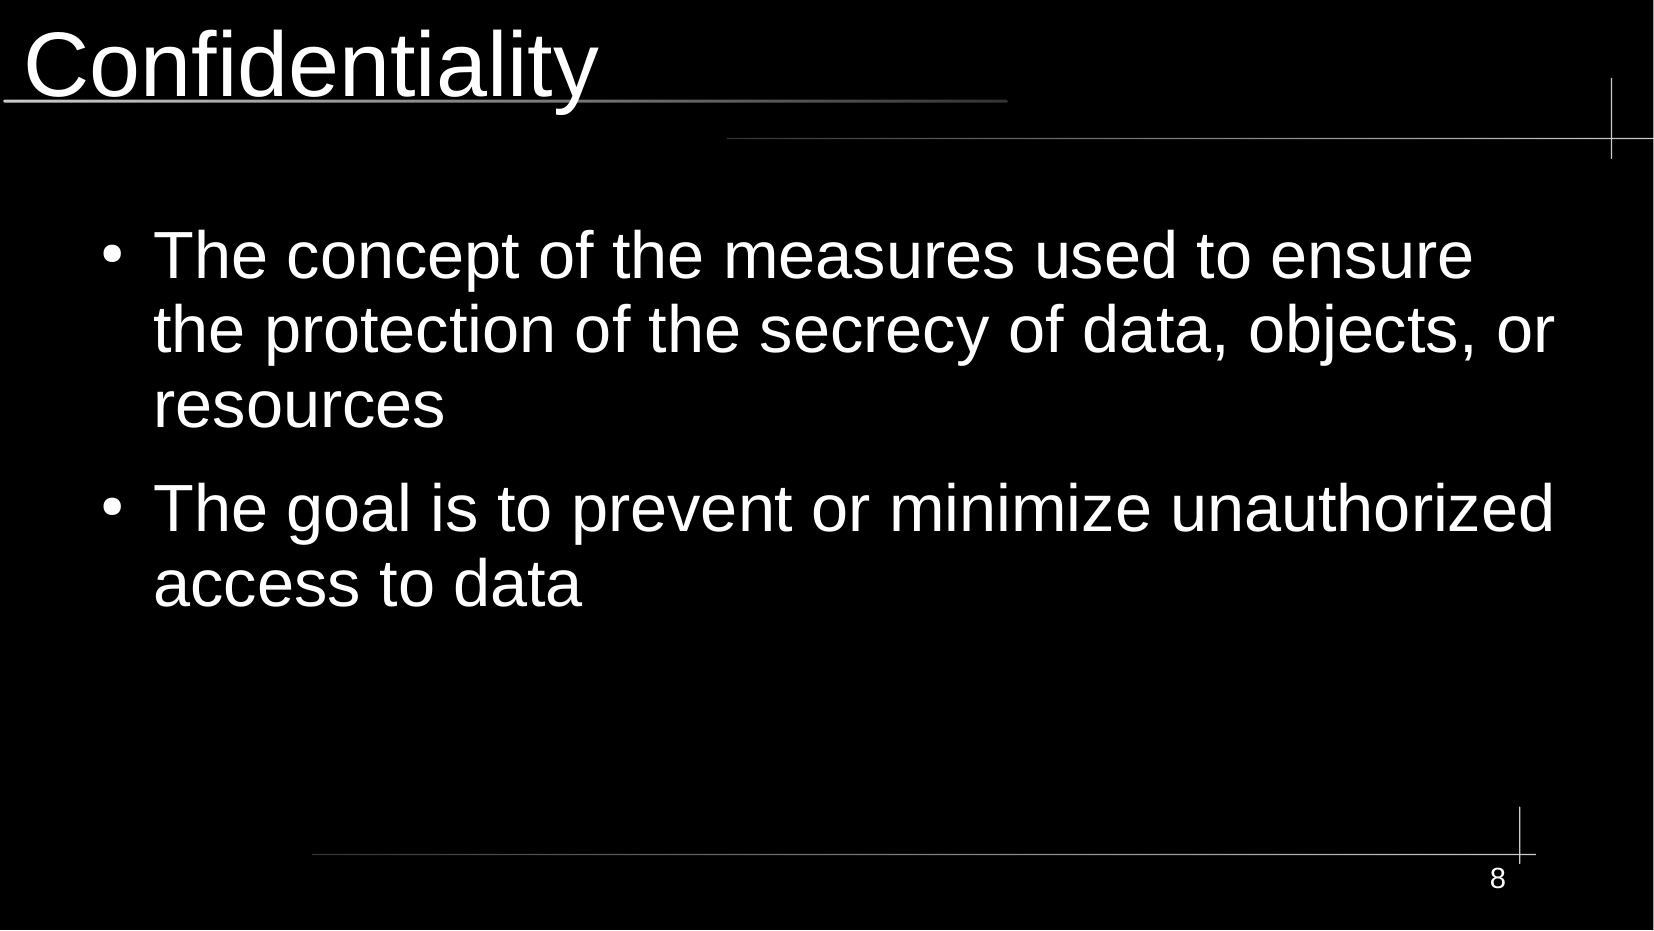

# Confidentiality
The concept of the measures used to ensure the protection of the secrecy of data, objects, or resources
The goal is to prevent or minimize unauthorized access to data
8